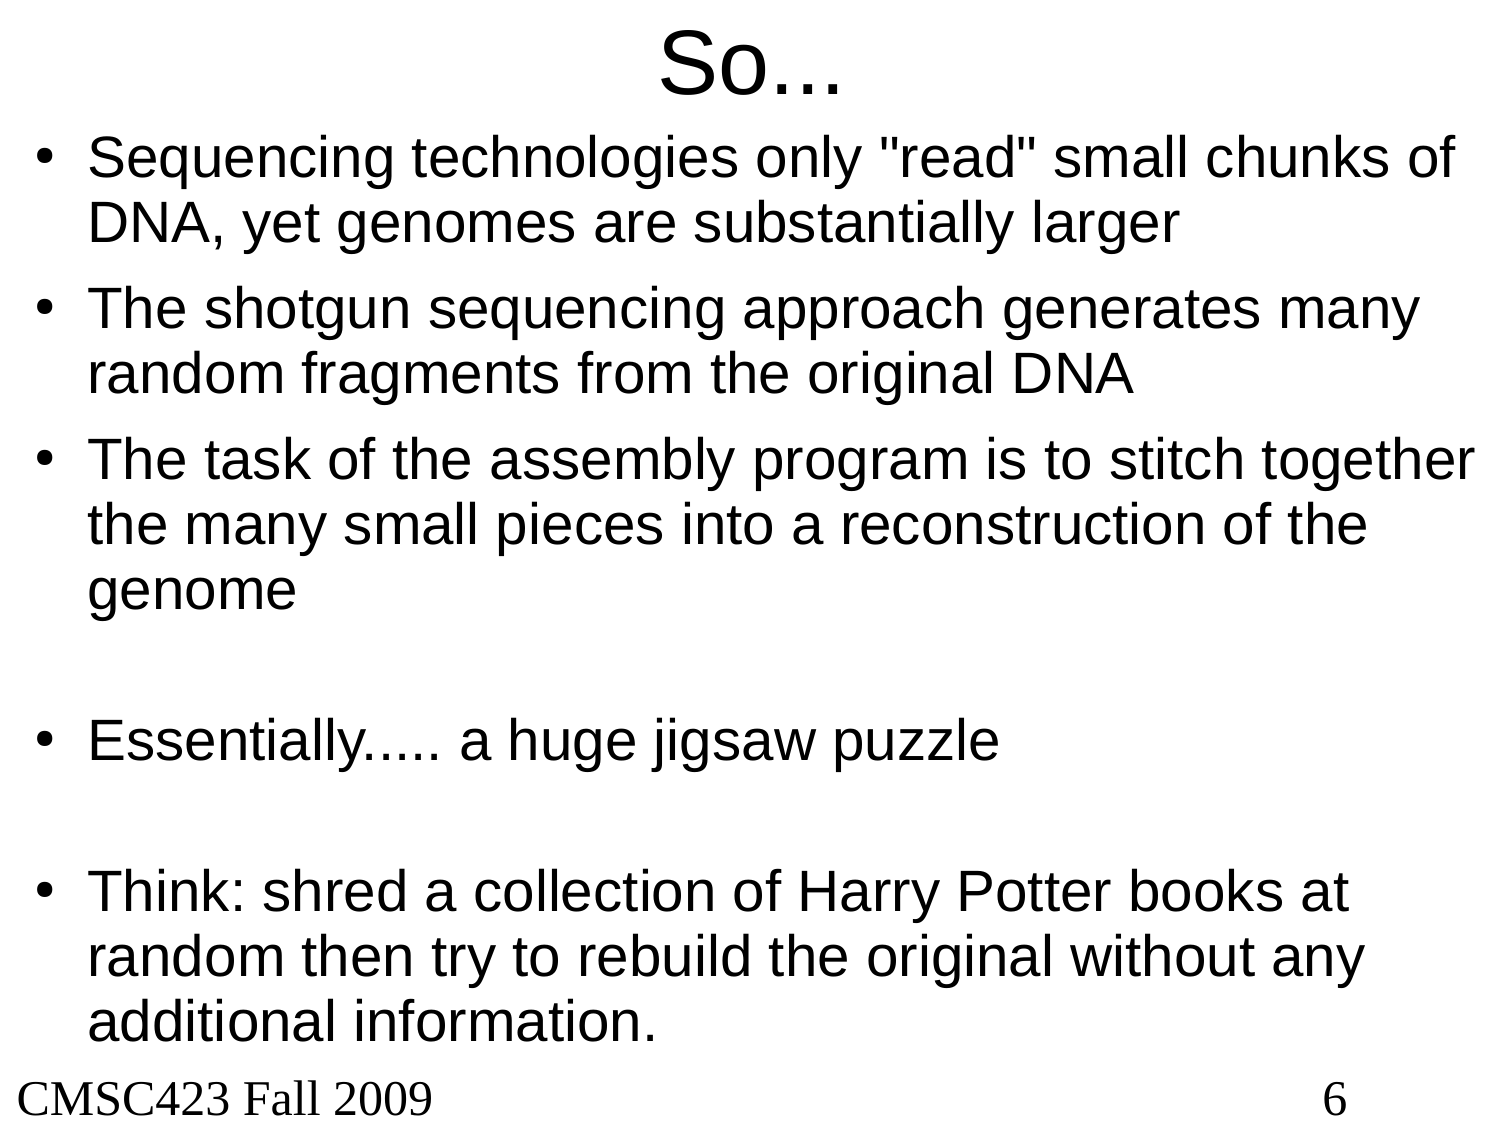

# So...
Sequencing technologies only "read" small chunks of DNA, yet genomes are substantially larger
The shotgun sequencing approach generates many random fragments from the original DNA
The task of the assembly program is to stitch together the many small pieces into a reconstruction of the genome
Essentially..... a huge jigsaw puzzle
Think: shred a collection of Harry Potter books at random then try to rebuild the original without any additional information.
CMSC423 Fall 2009
6